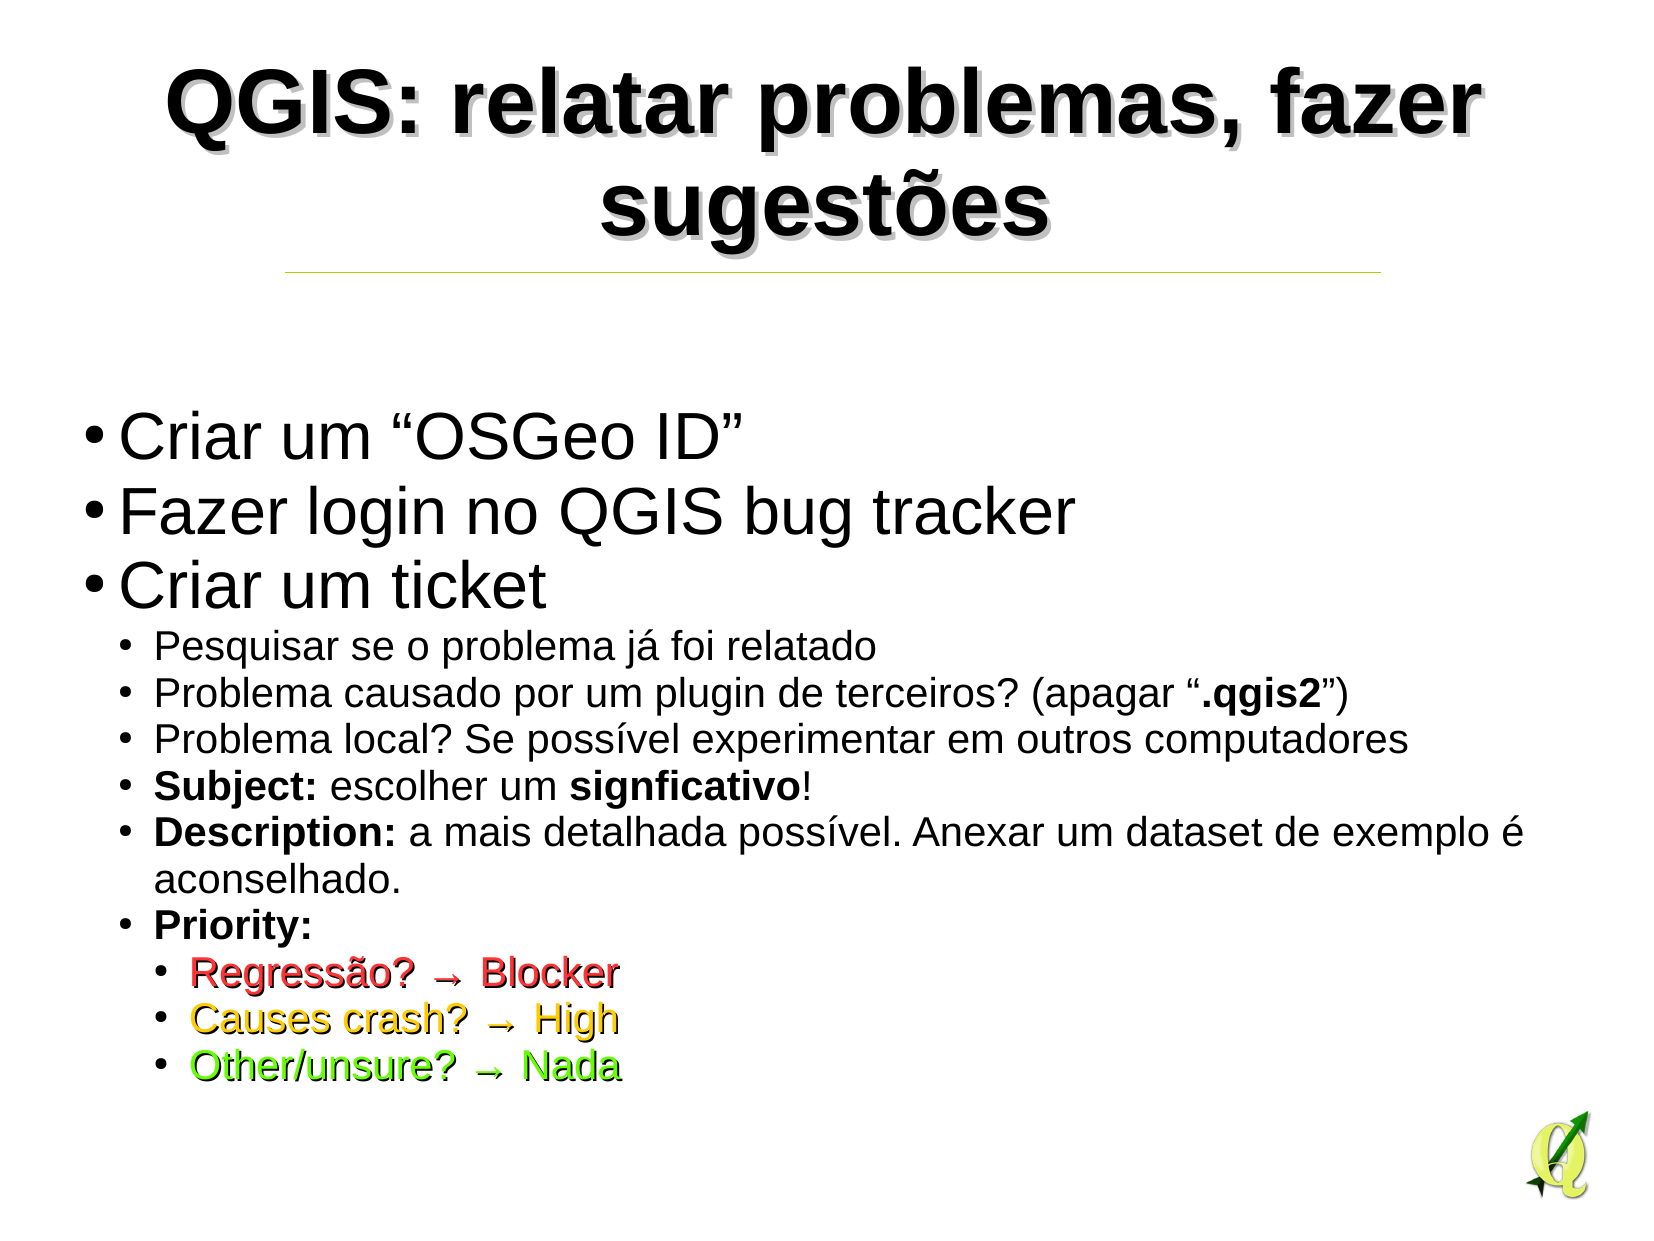

# QGIS: relatar problemas, fazer sugestões
Criar um “OSGeo ID”
Fazer login no QGIS bug tracker
Criar um ticket
Pesquisar se o problema já foi relatado
Problema causado por um plugin de terceiros? (apagar “.qgis2”)
Problema local? Se possível experimentar em outros computadores
Subject: escolher um signficativo!
Description: a mais detalhada possível. Anexar um dataset de exemplo é aconselhado.
Priority:
Regressão? → Blocker
Causes crash? → High
Other/unsure? → Nada